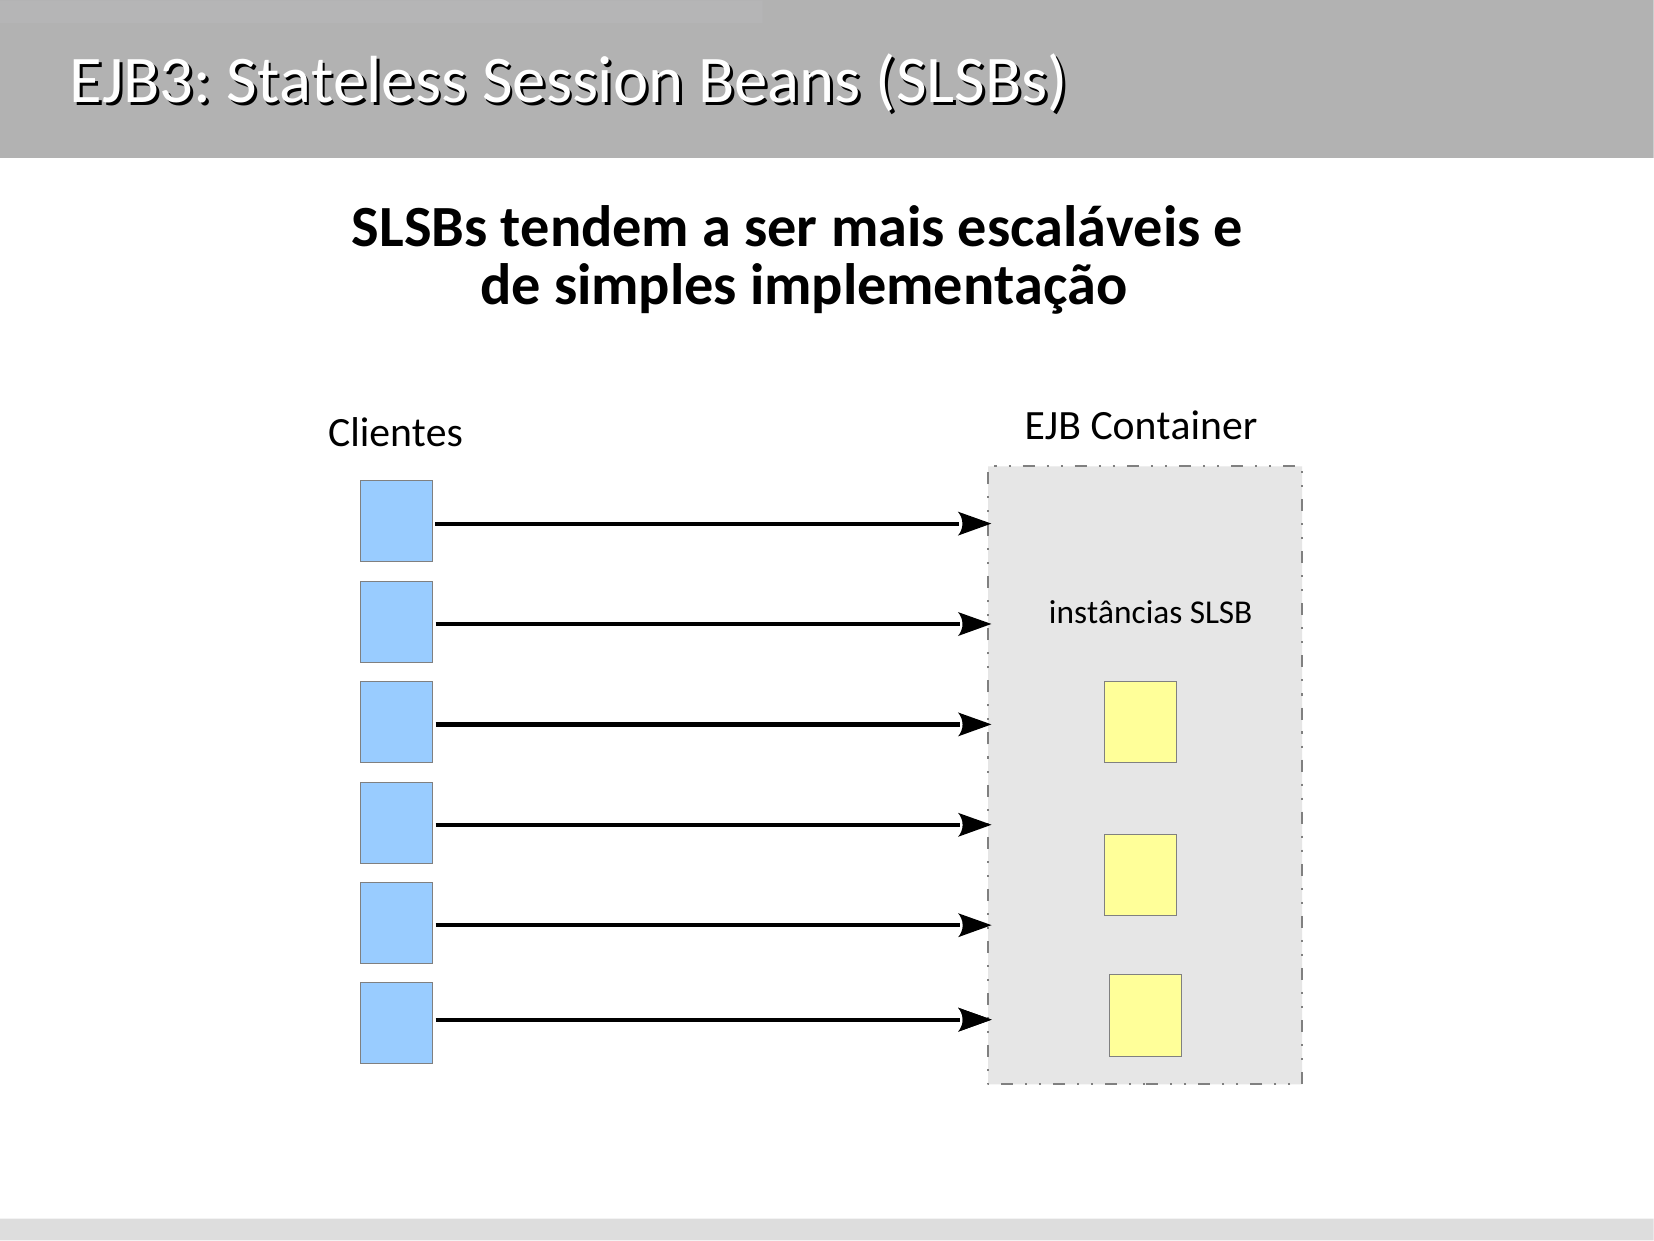

# EJB3: Stateless Session Beans (SLSBs)
SLSBs tendem a ser mais escaláveis e
de simples implementação
EJB Container
Clientes
instâncias SLSB